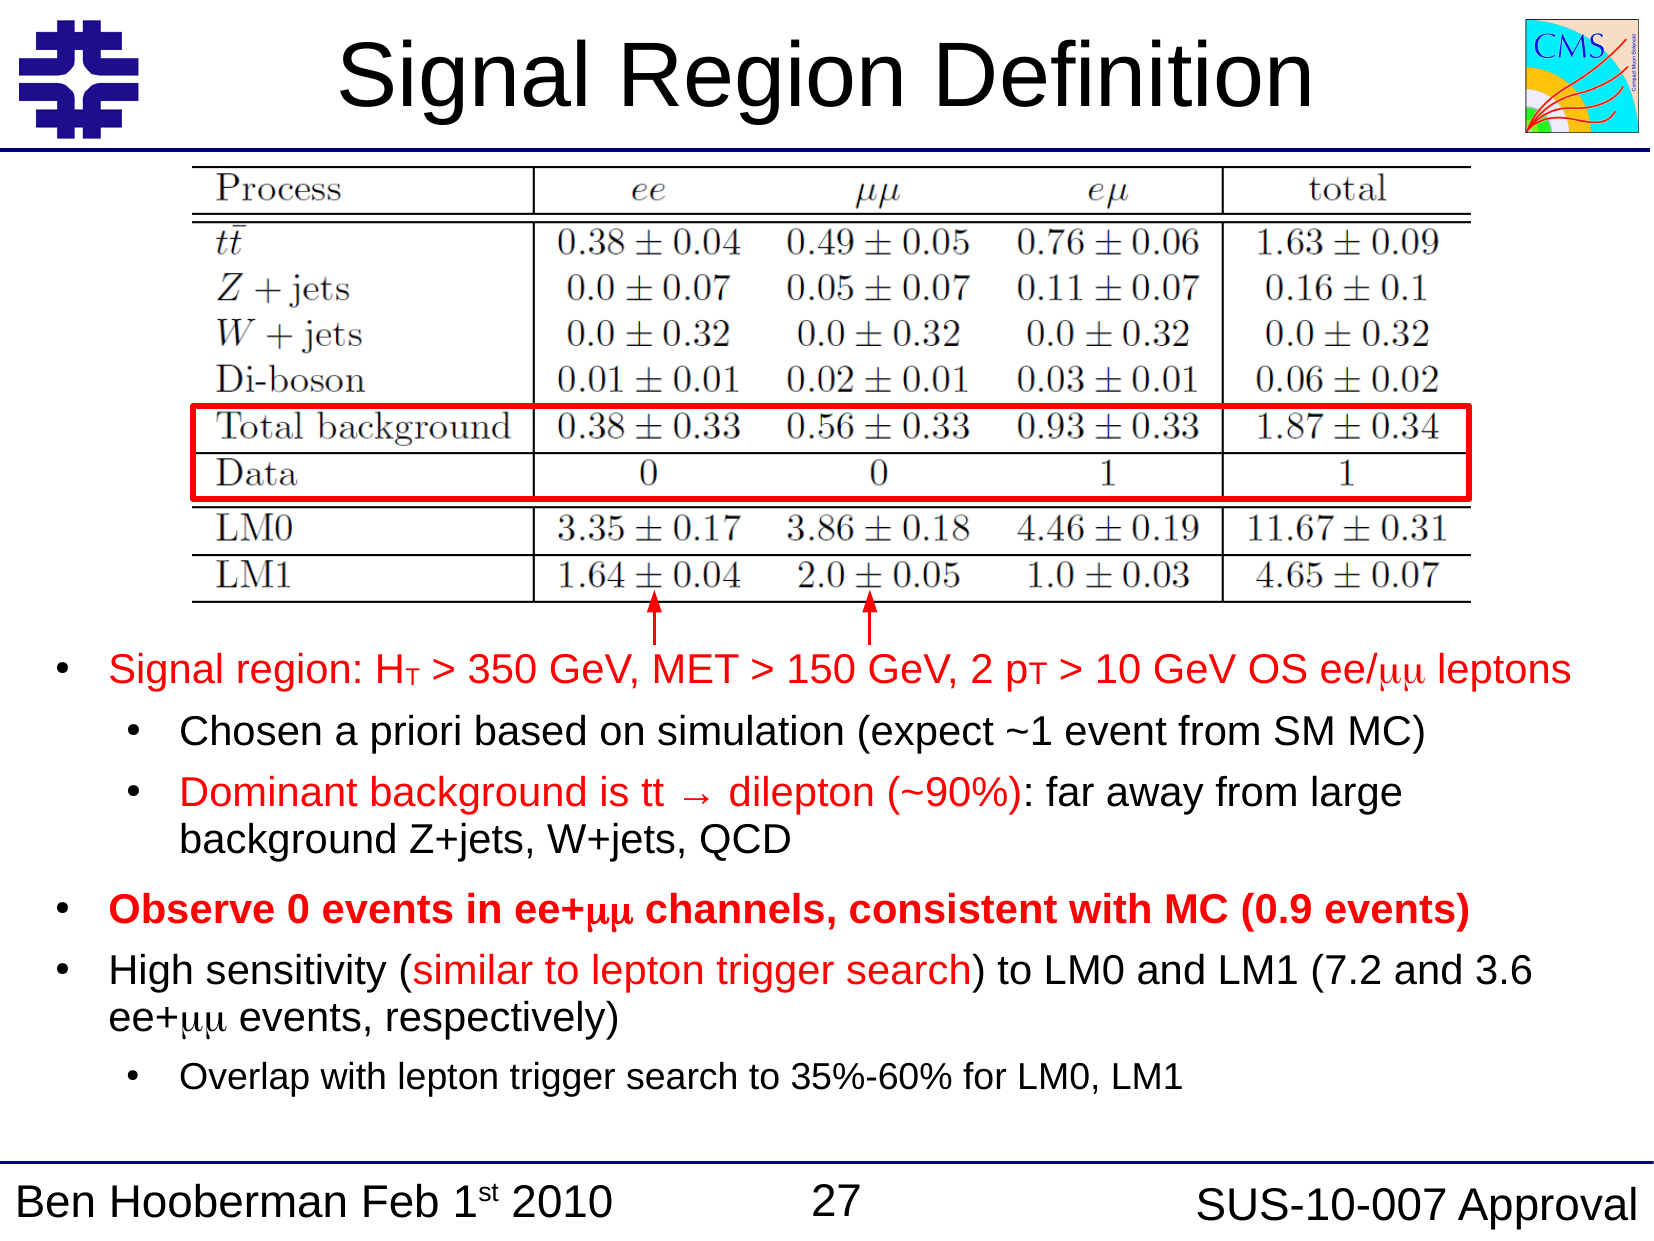

Signal Region Definition
# Signal region: HT > 350 GeV, MET > 150 GeV, 2 pT > 10 GeV OS ee/mm leptons
Chosen a priori based on simulation (expect ~1 event from SM MC)
Dominant background is tt → dilepton (~90%): far away from large background Z+jets, W+jets, QCD
Observe 0 events in ee+mm channels, consistent with MC (0.9 events)
High sensitivity (similar to lepton trigger search) to LM0 and LM1 (7.2 and 3.6 ee+mm events, respectively)
Overlap with lepton trigger search to 35%-60% for LM0, LM1
27